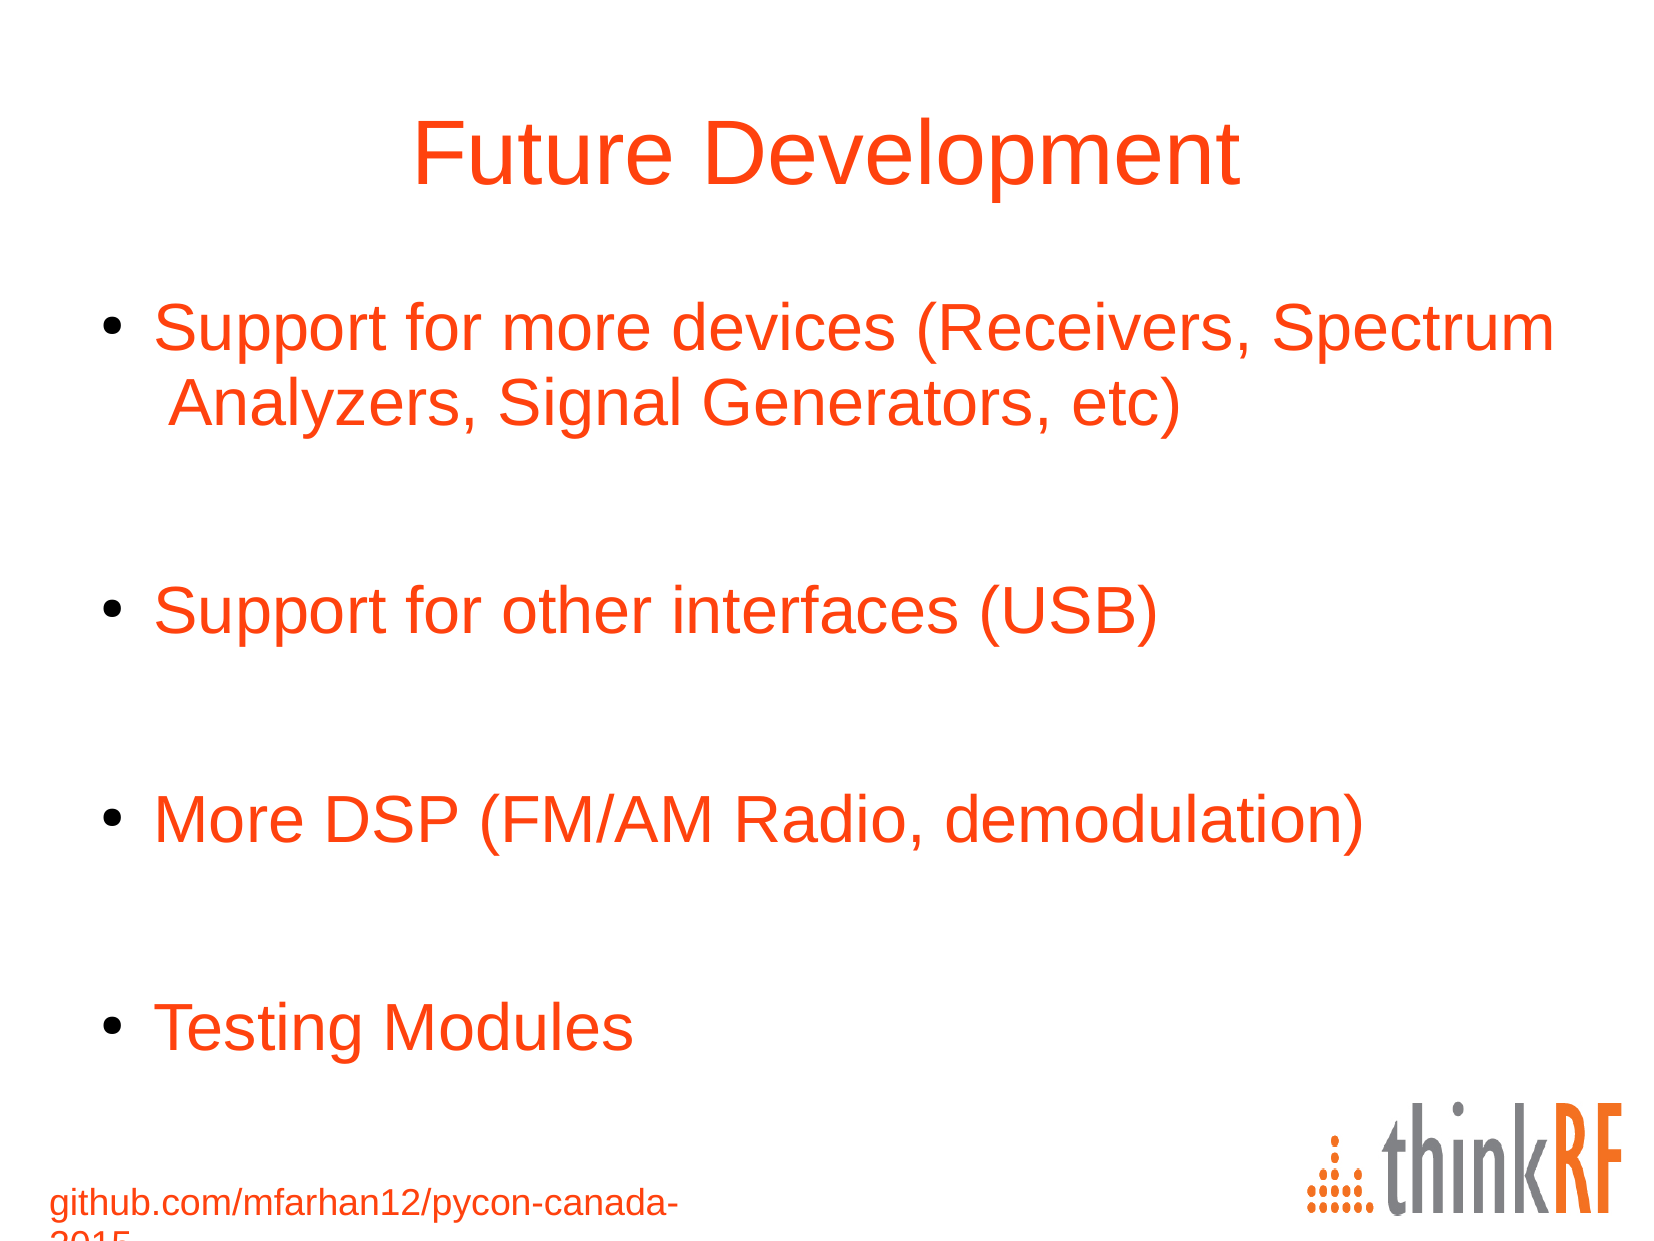

# Future Development
Support for more devices (Receivers, Spectrum Analyzers, Signal Generators, etc)
Support for other interfaces (USB)
More DSP (FM/AM Radio, demodulation)
Testing Modules